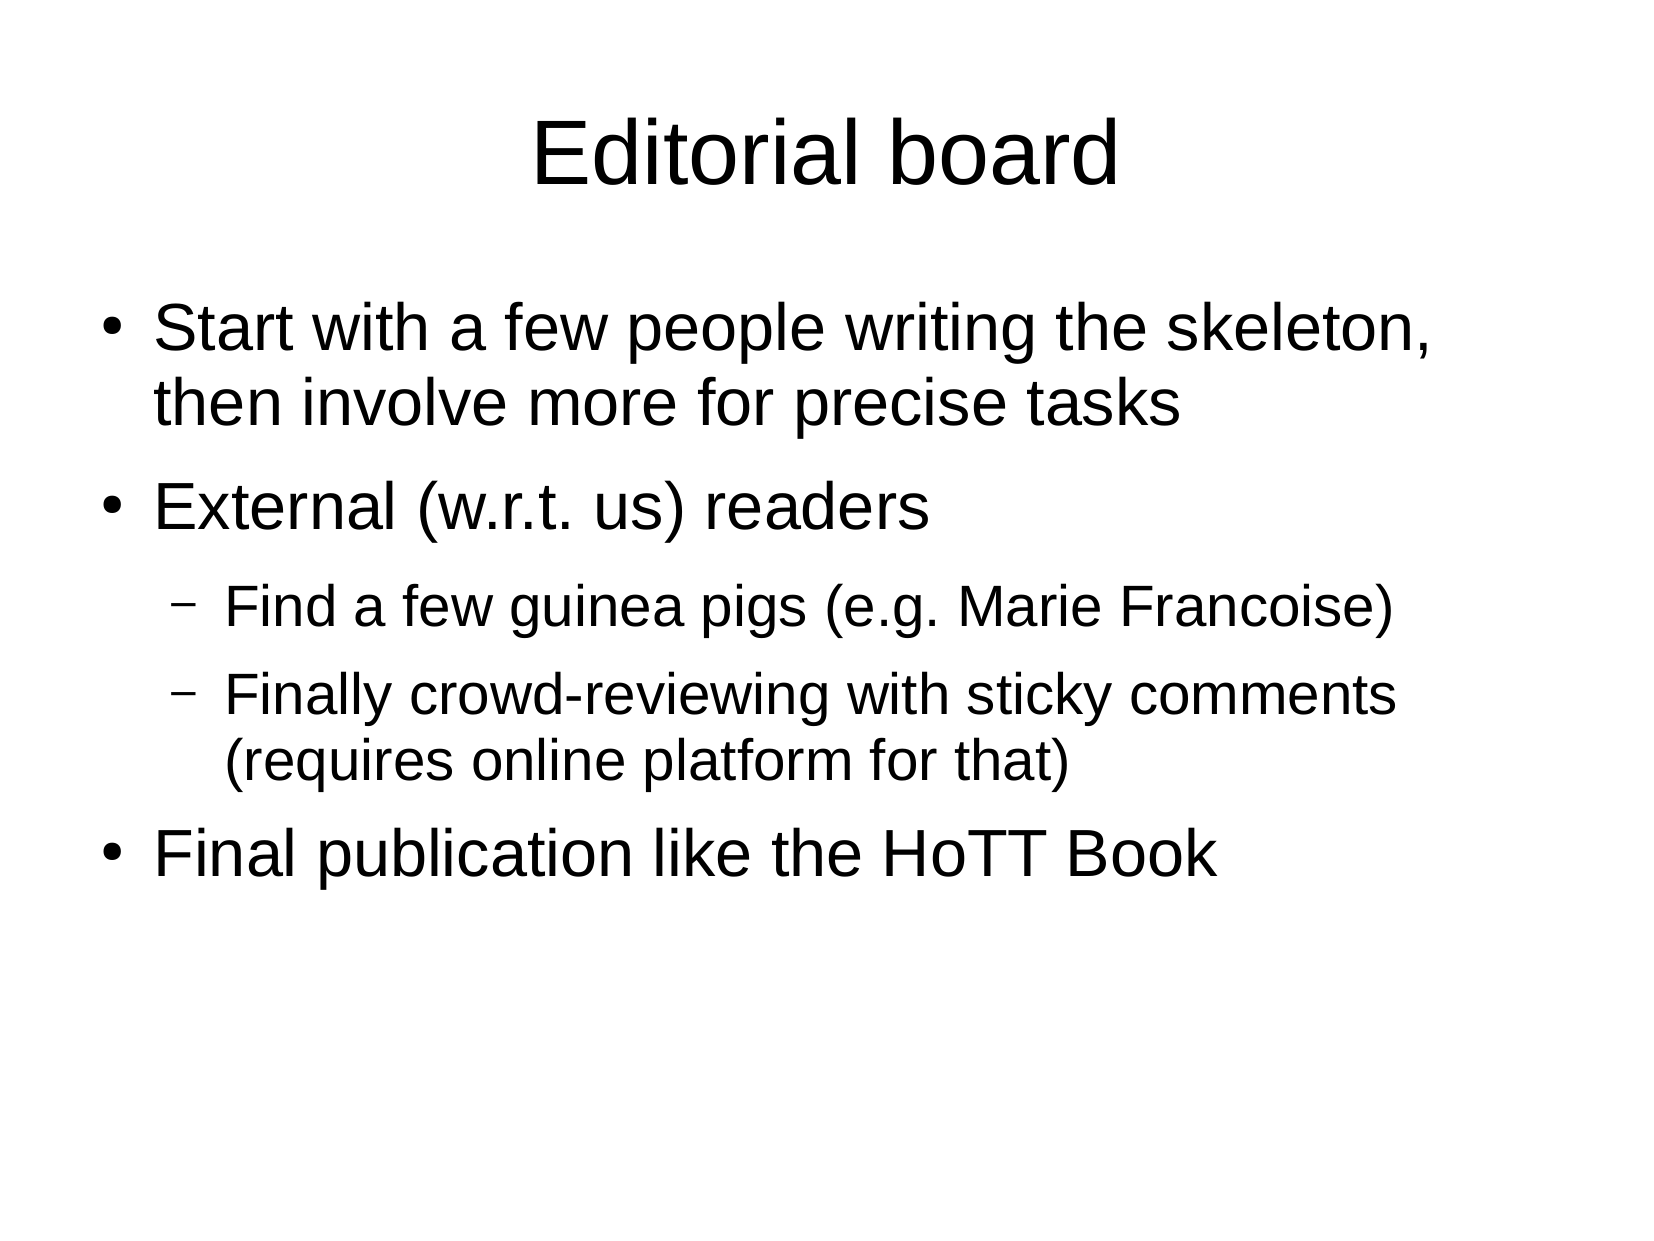

# Editorial board
Start with a few people writing the skeleton, then involve more for precise tasks
External (w.r.t. us) readers
Find a few guinea pigs (e.g. Marie Francoise)
Finally crowd-reviewing with sticky comments (requires online platform for that)
Final publication like the HoTT Book